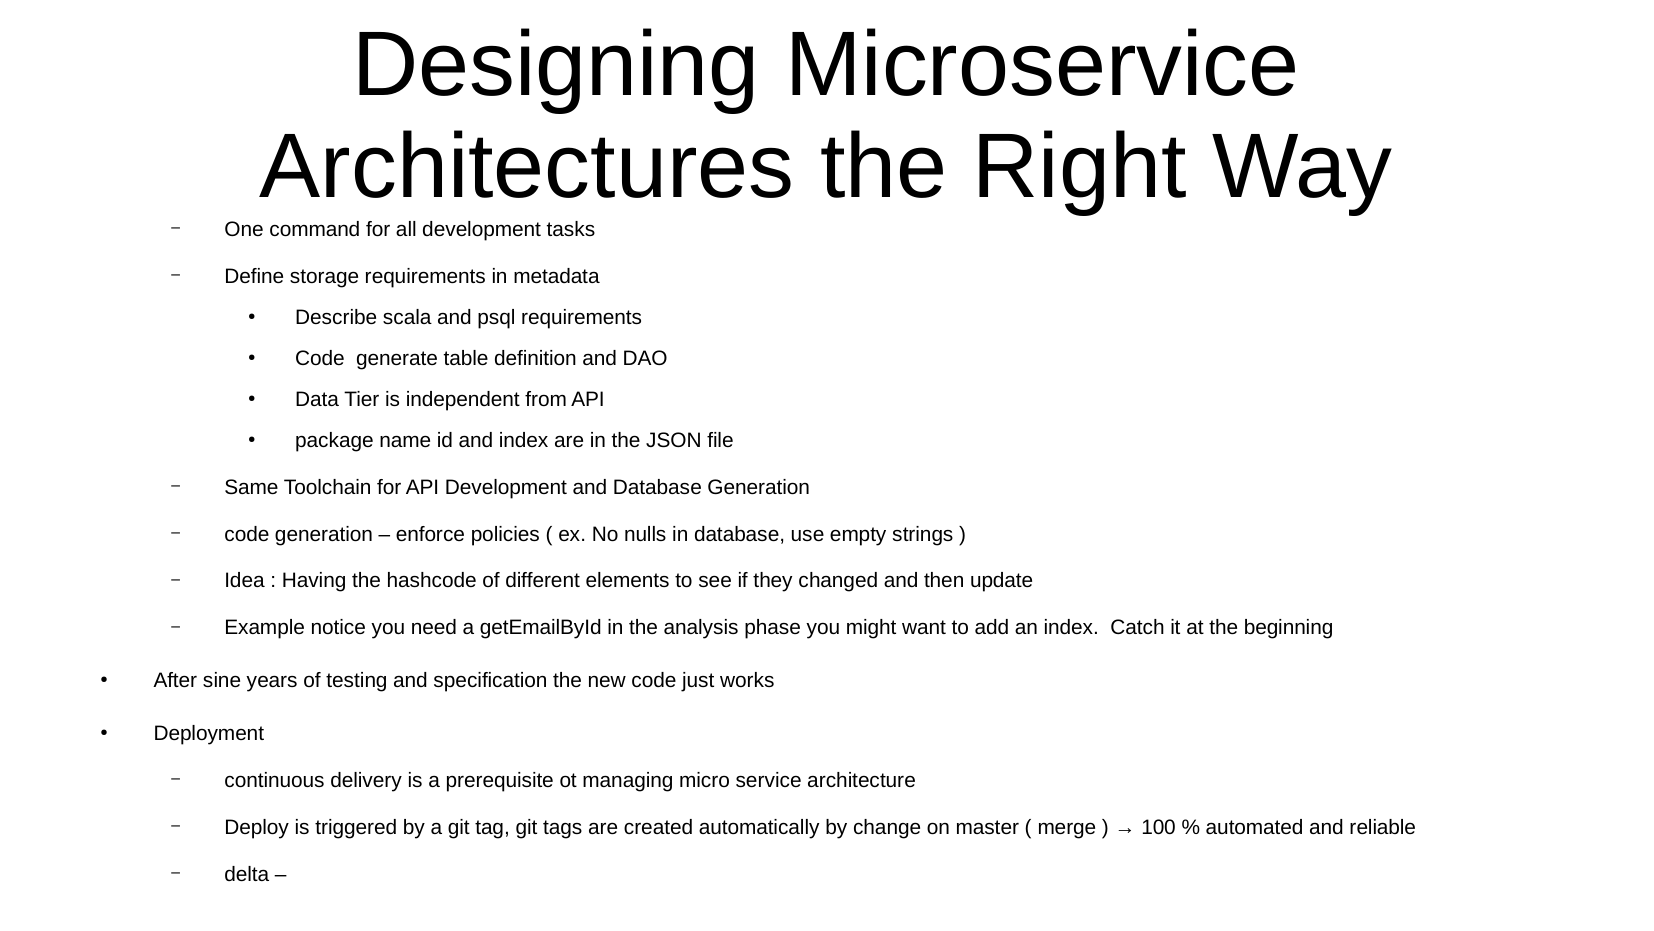

# Designing Microservice Architectures the Right Way
One command for all development tasks
Define storage requirements in metadata
Describe scala and psql requirements
Code generate table definition and DAO
Data Tier is independent from API
package name id and index are in the JSON file
Same Toolchain for API Development and Database Generation
code generation – enforce policies ( ex. No nulls in database, use empty strings )
Idea : Having the hashcode of different elements to see if they changed and then update
Example notice you need a getEmailById in the analysis phase you might want to add an index. Catch it at the beginning
After sine years of testing and specification the new code just works
Deployment
continuous delivery is a prerequisite ot managing micro service architecture
Deploy is triggered by a git tag, git tags are created automatically by change on master ( merge ) → 100 % automated and reliable
delta –